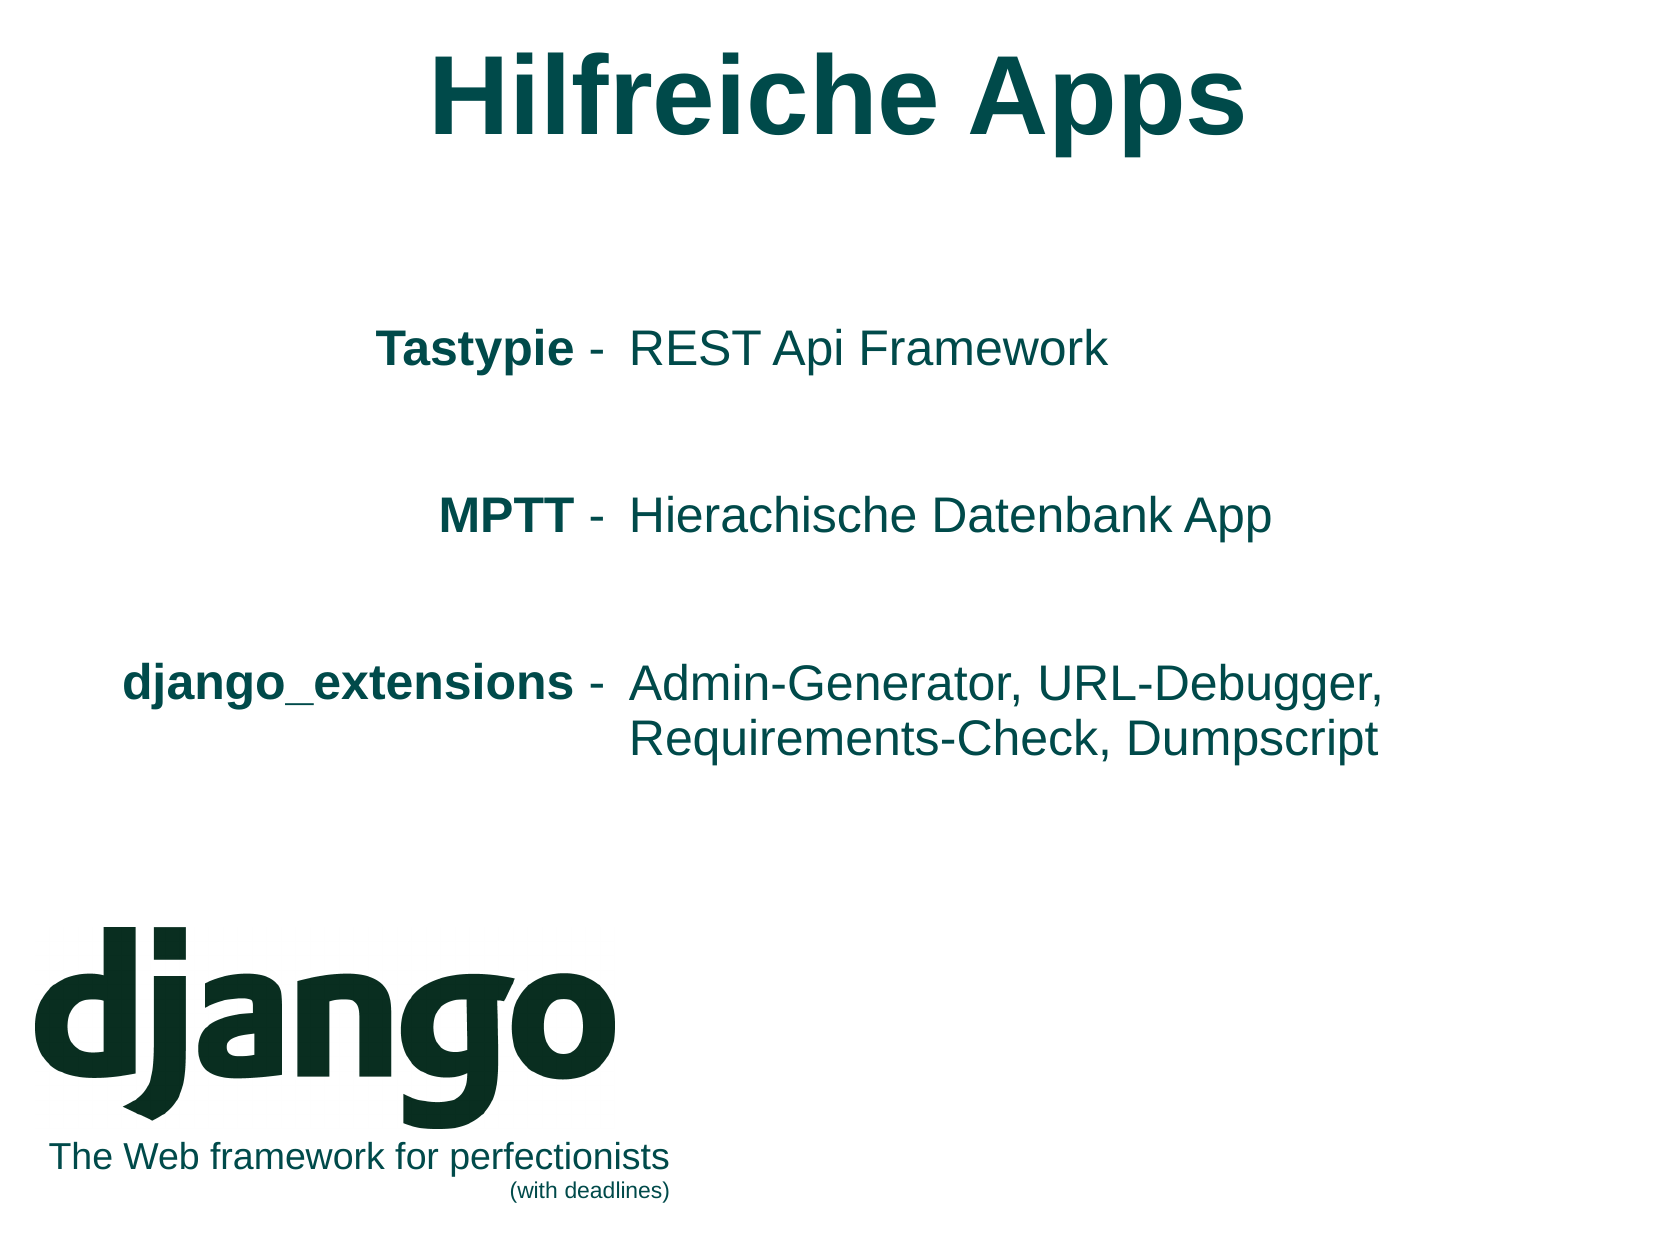

Hilfreiche Apps
Tastypie -
MPTT -
django_extensions -
REST Api Framework
Hierachische Datenbank App
Admin-Generator, URL-Debugger,
Requirements-Check, Dumpscript
The Web framework for perfectionists (with deadlines)